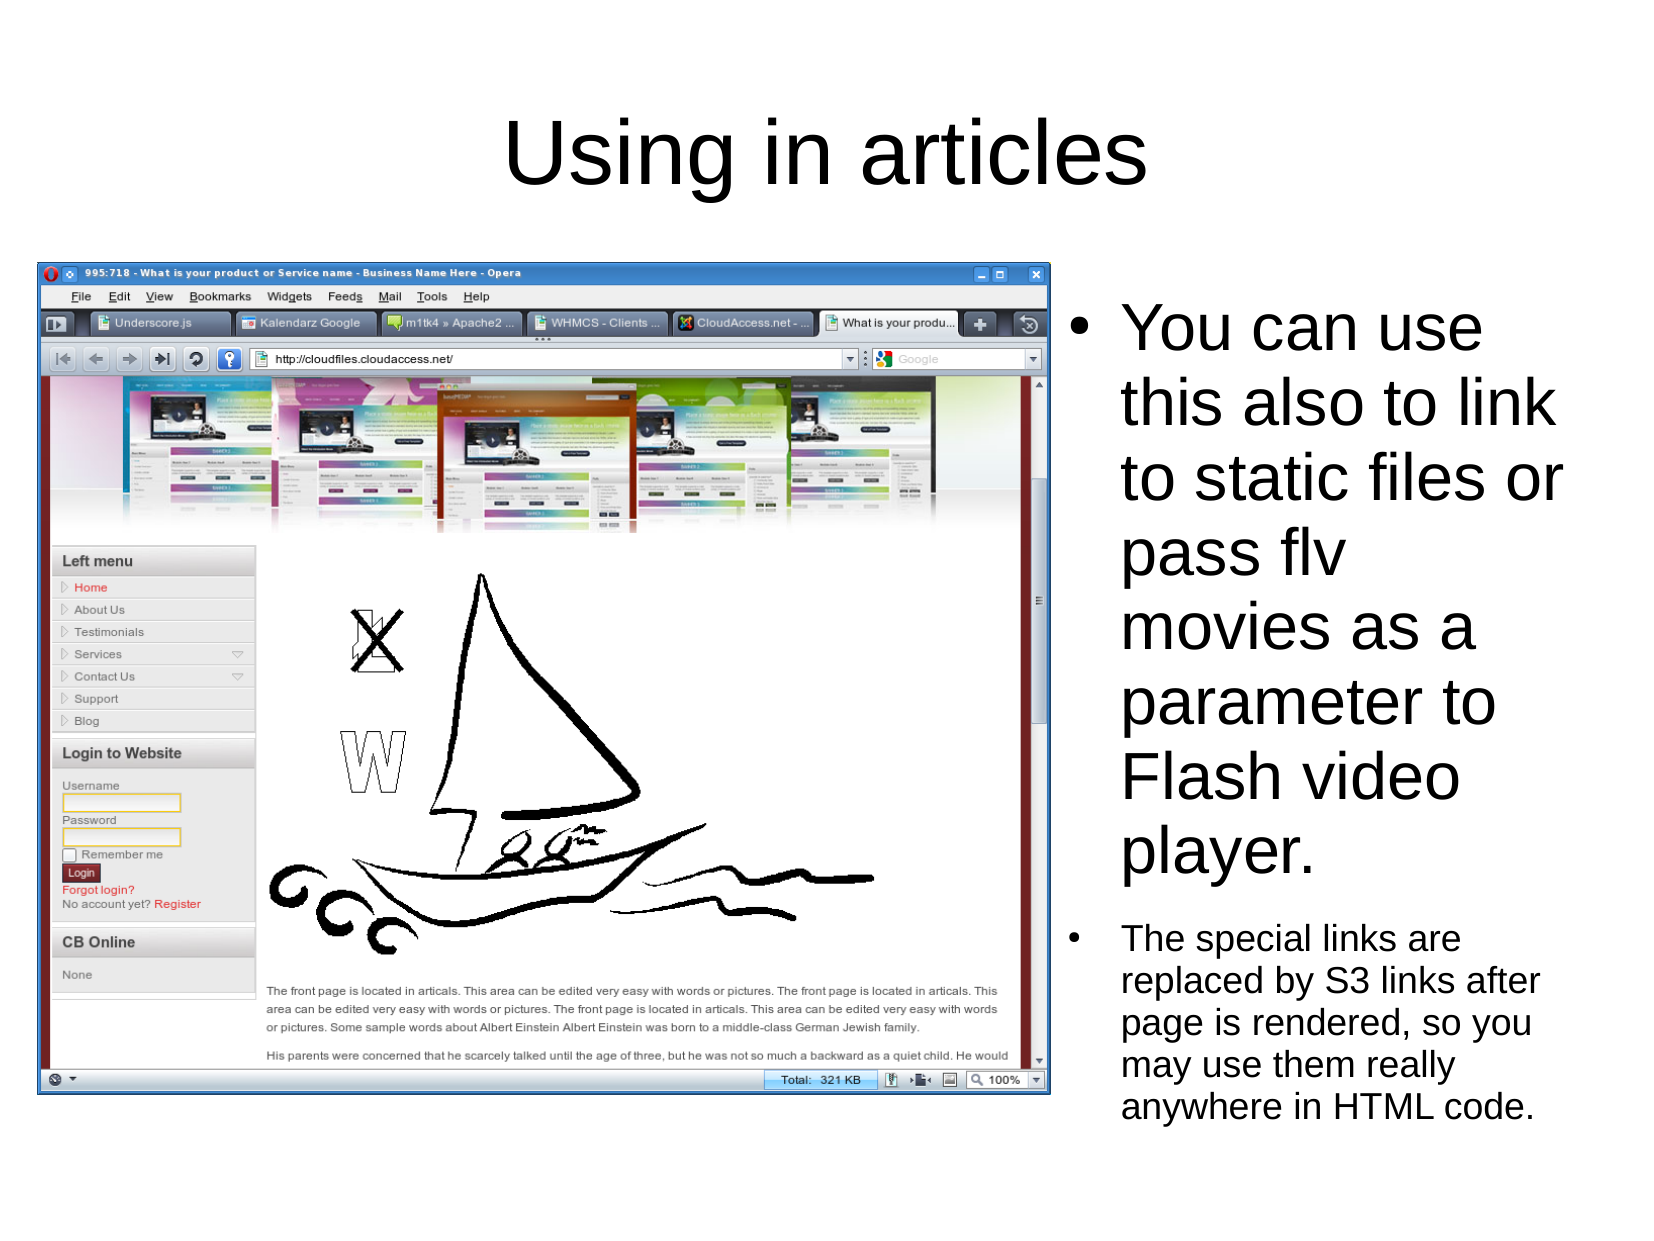

# Using in articles
You can use this also to link to static files or pass flv movies as a parameter to Flash video player.
The special links are replaced by S3 links after page is rendered, so you may use them really anywhere in HTML code.